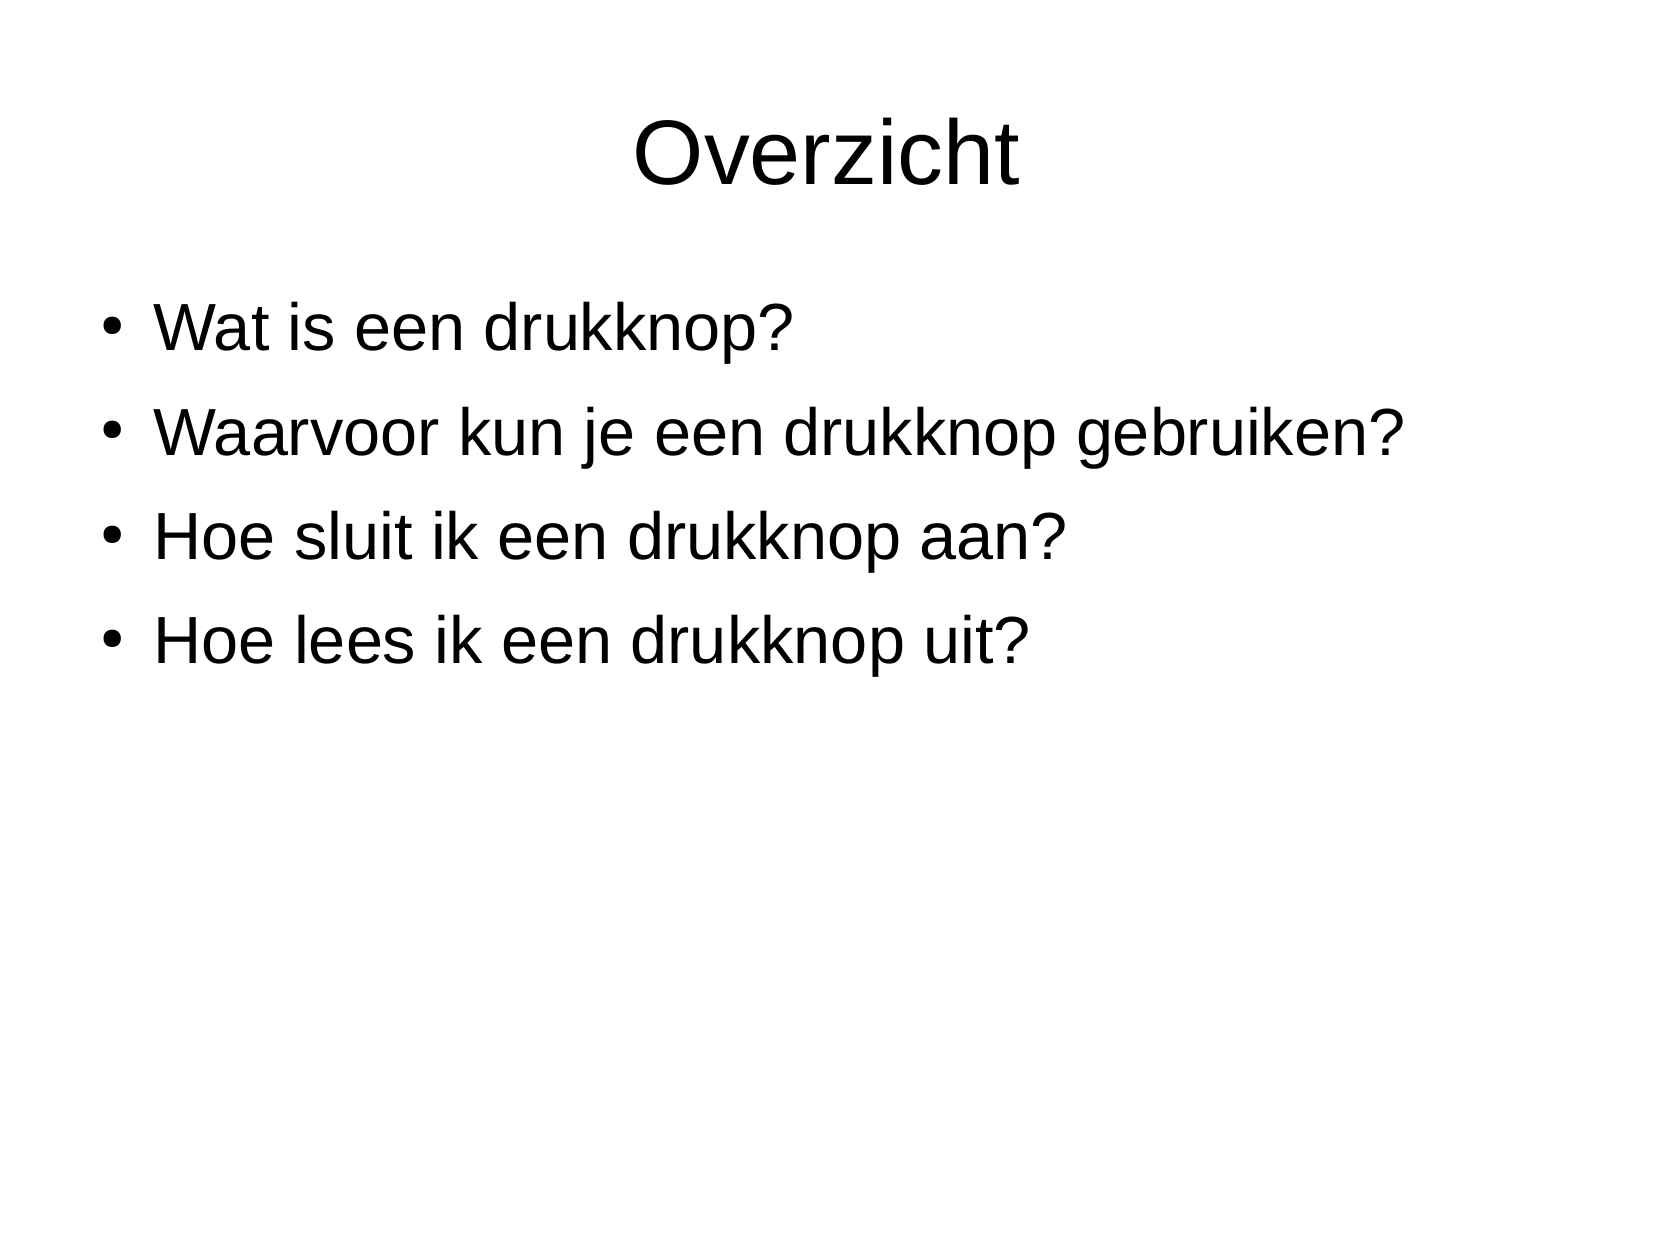

# Overzicht
Wat is een drukknop?
Waarvoor kun je een drukknop gebruiken?
Hoe sluit ik een drukknop aan?
Hoe lees ik een drukknop uit?